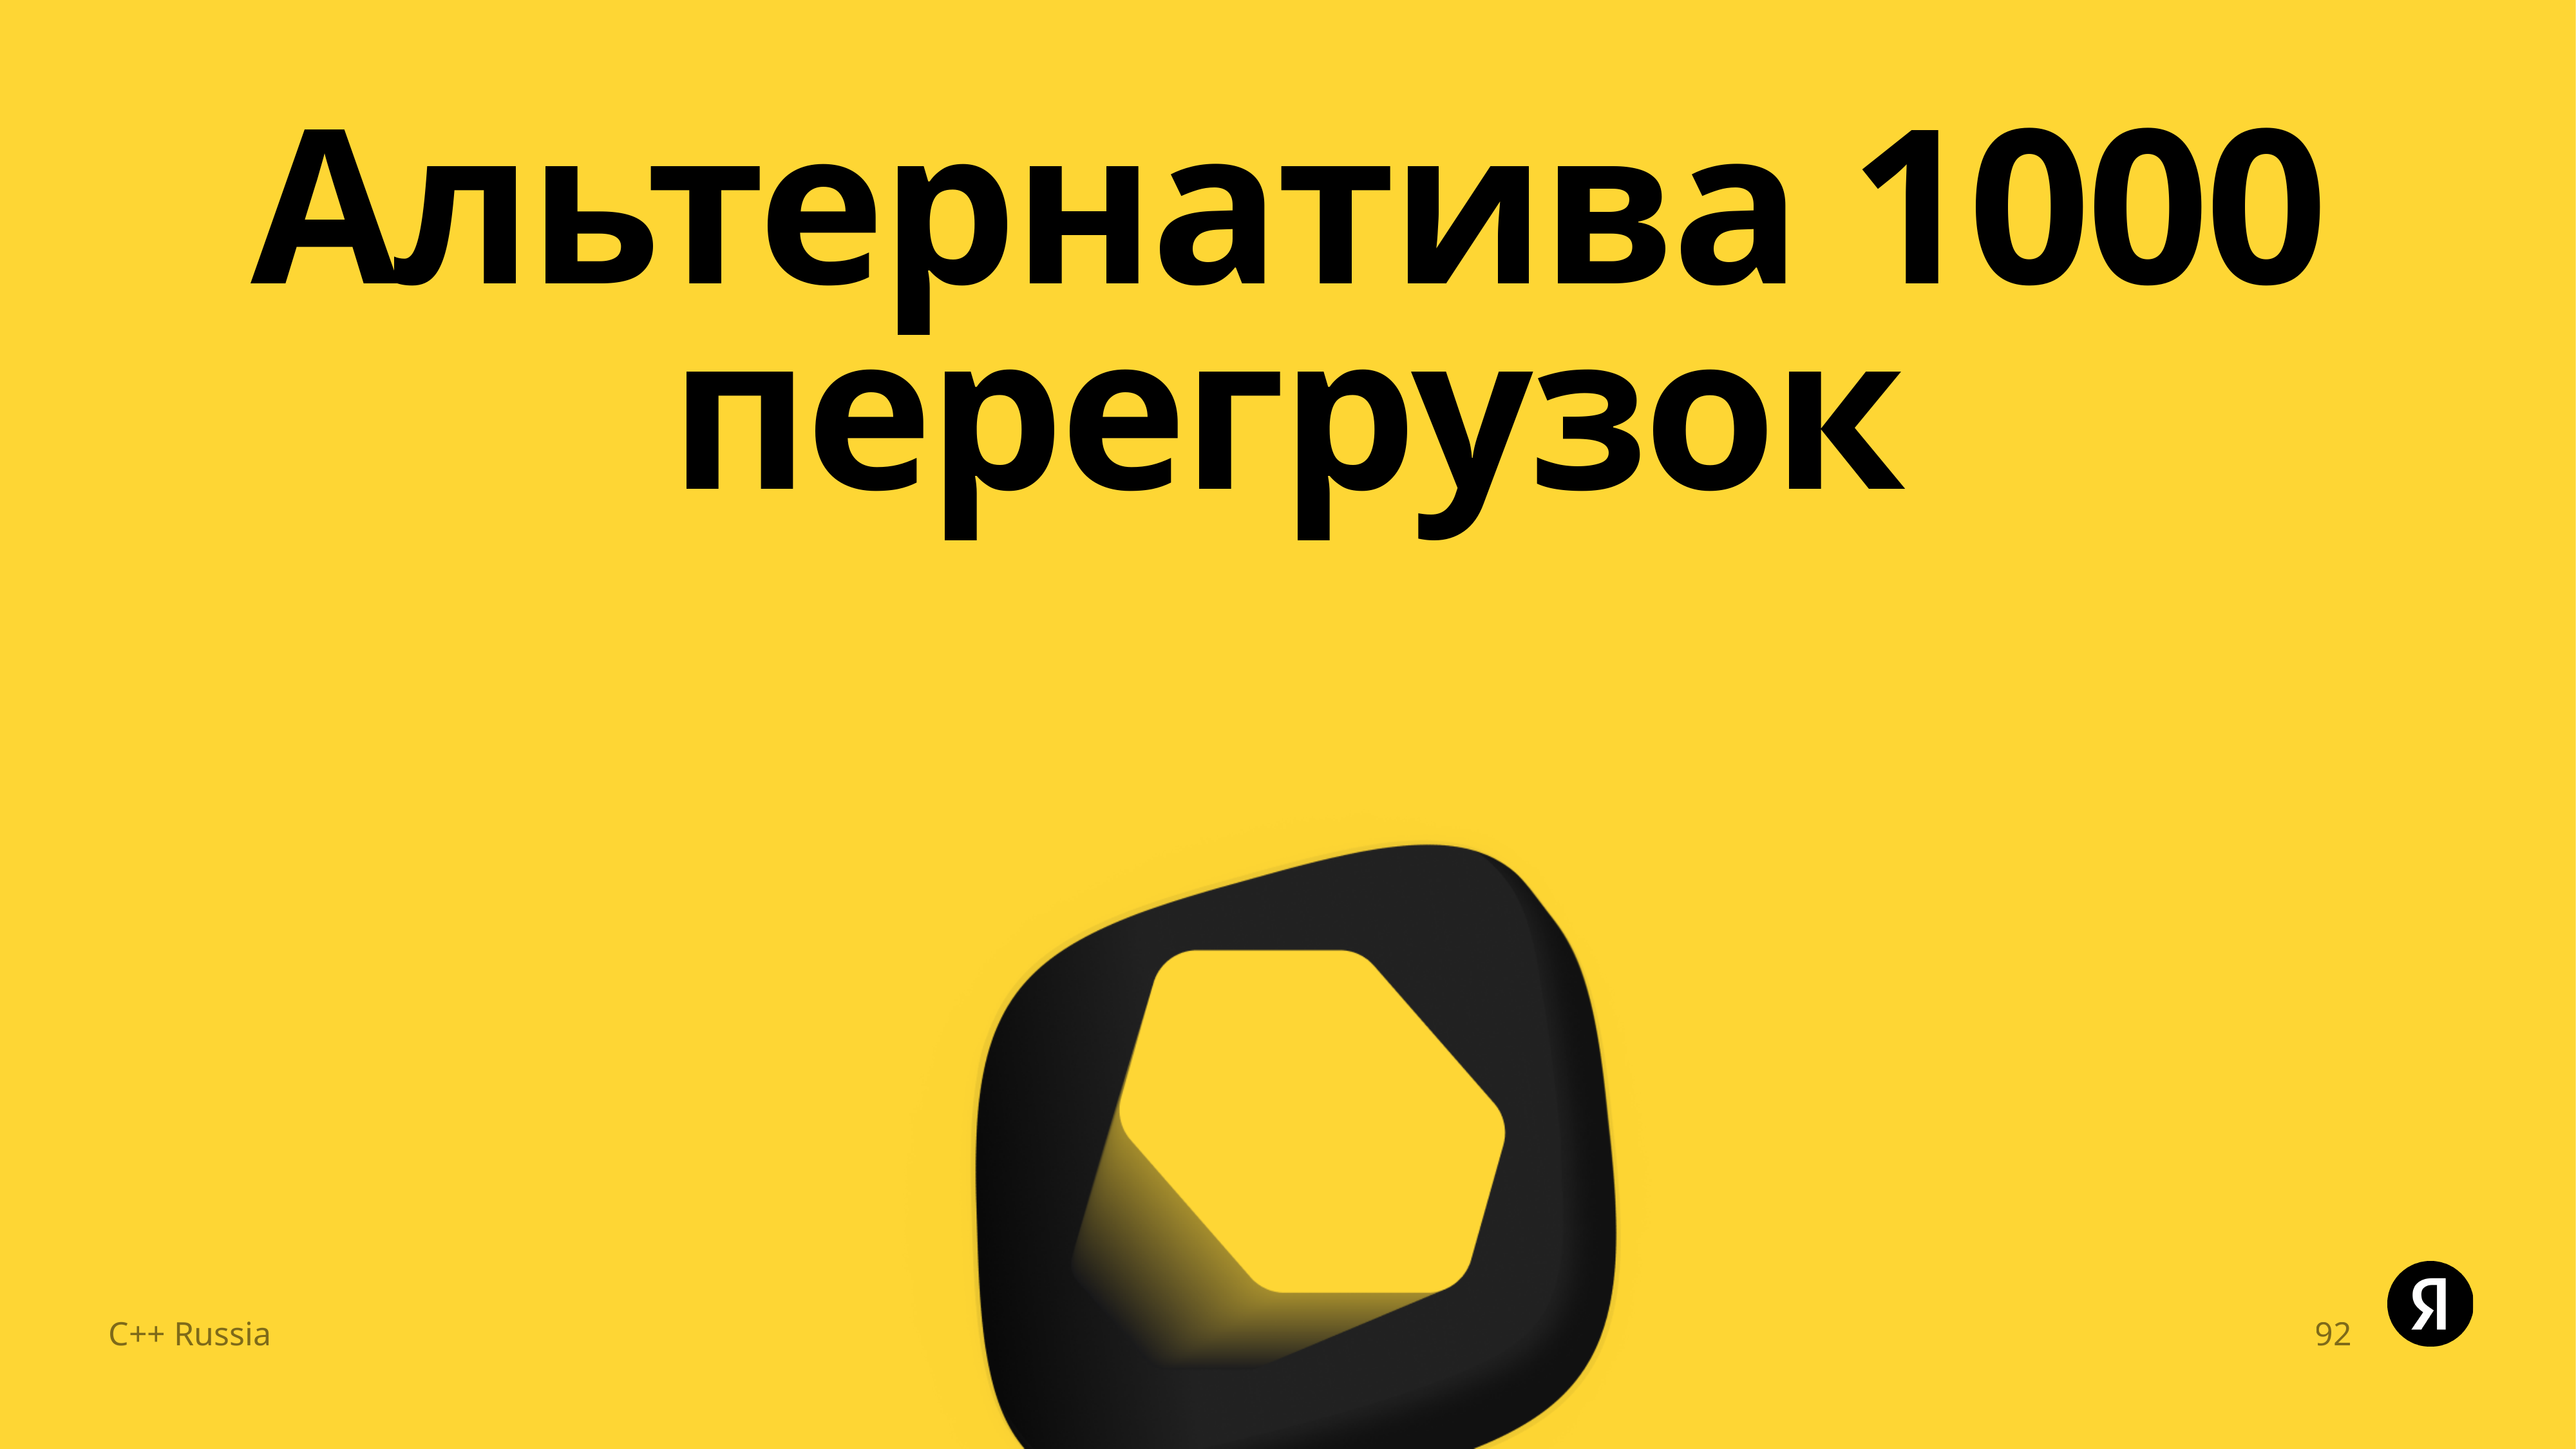

# Альтернатива 1000 перегрузок
C++ Russia
92